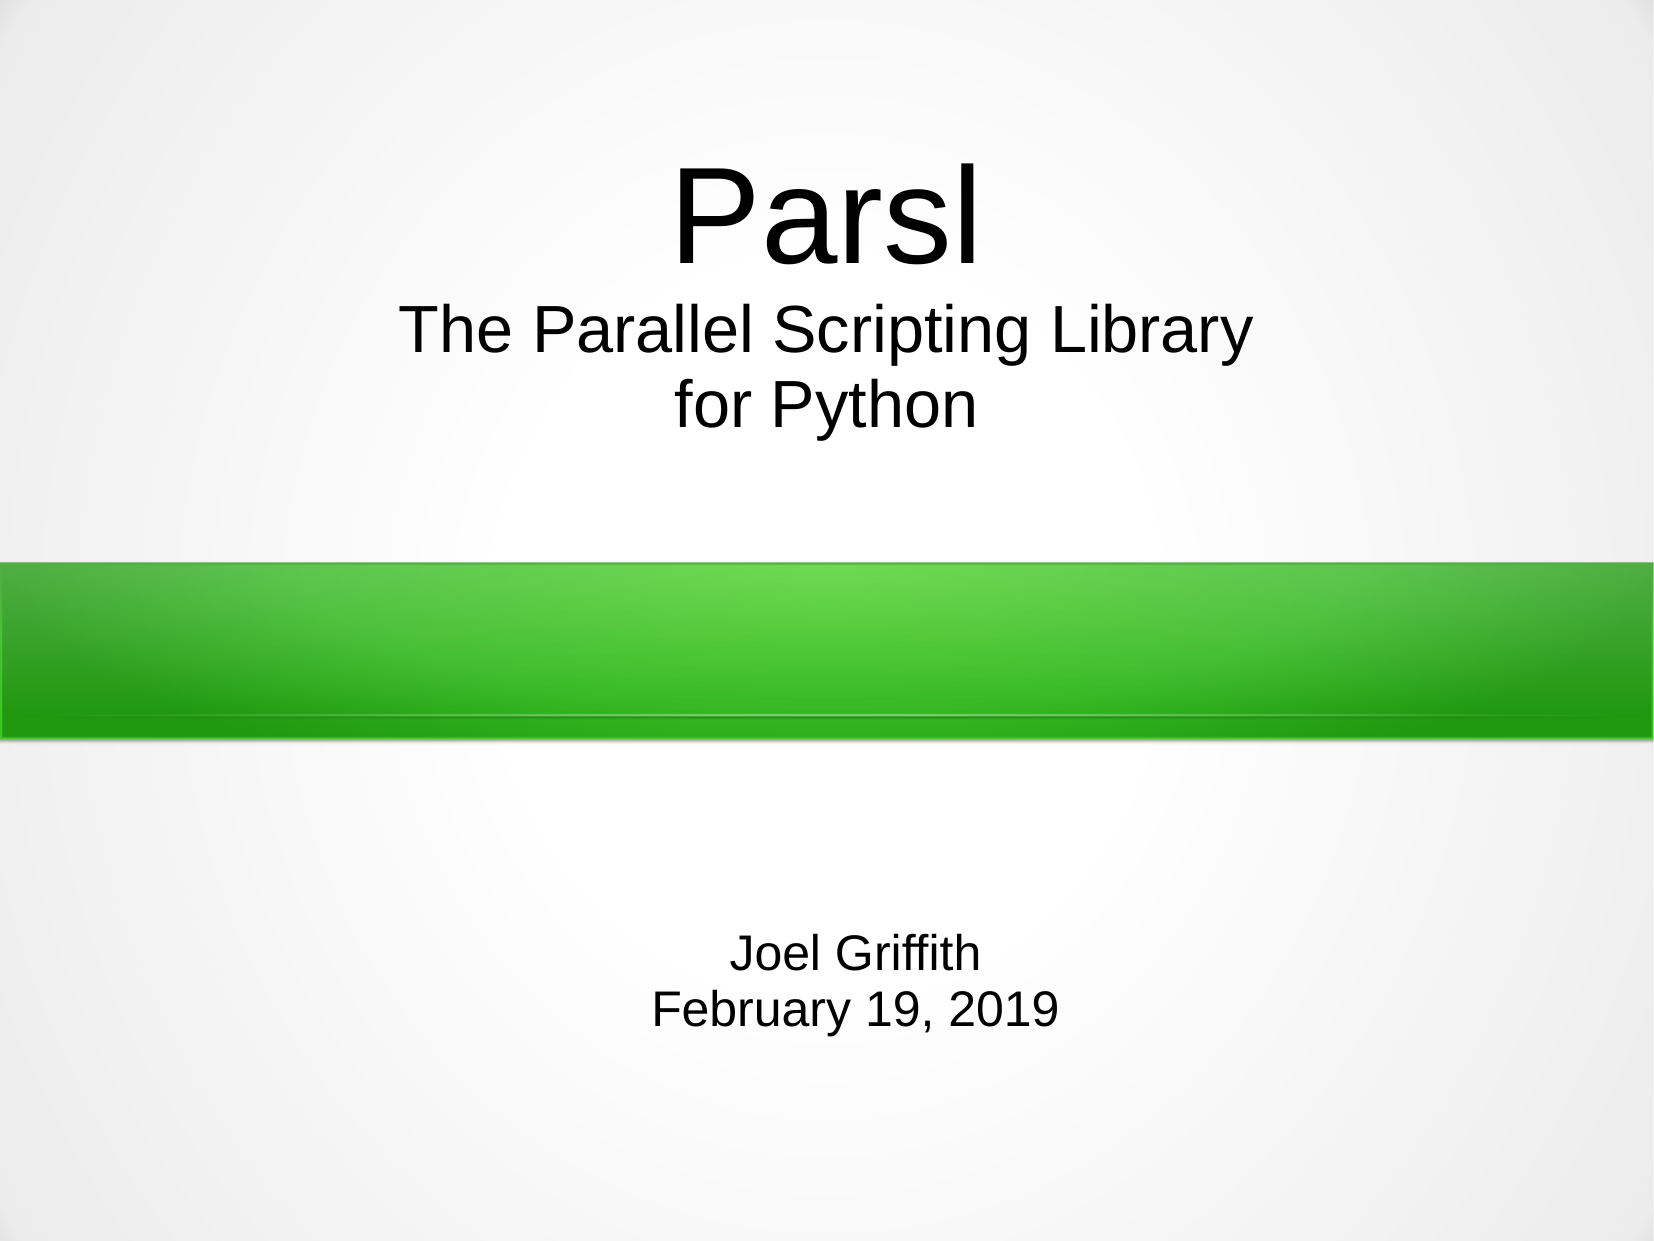

Parsl
The Parallel Scripting Library
for Python
Joel Griffith
February 19, 2019